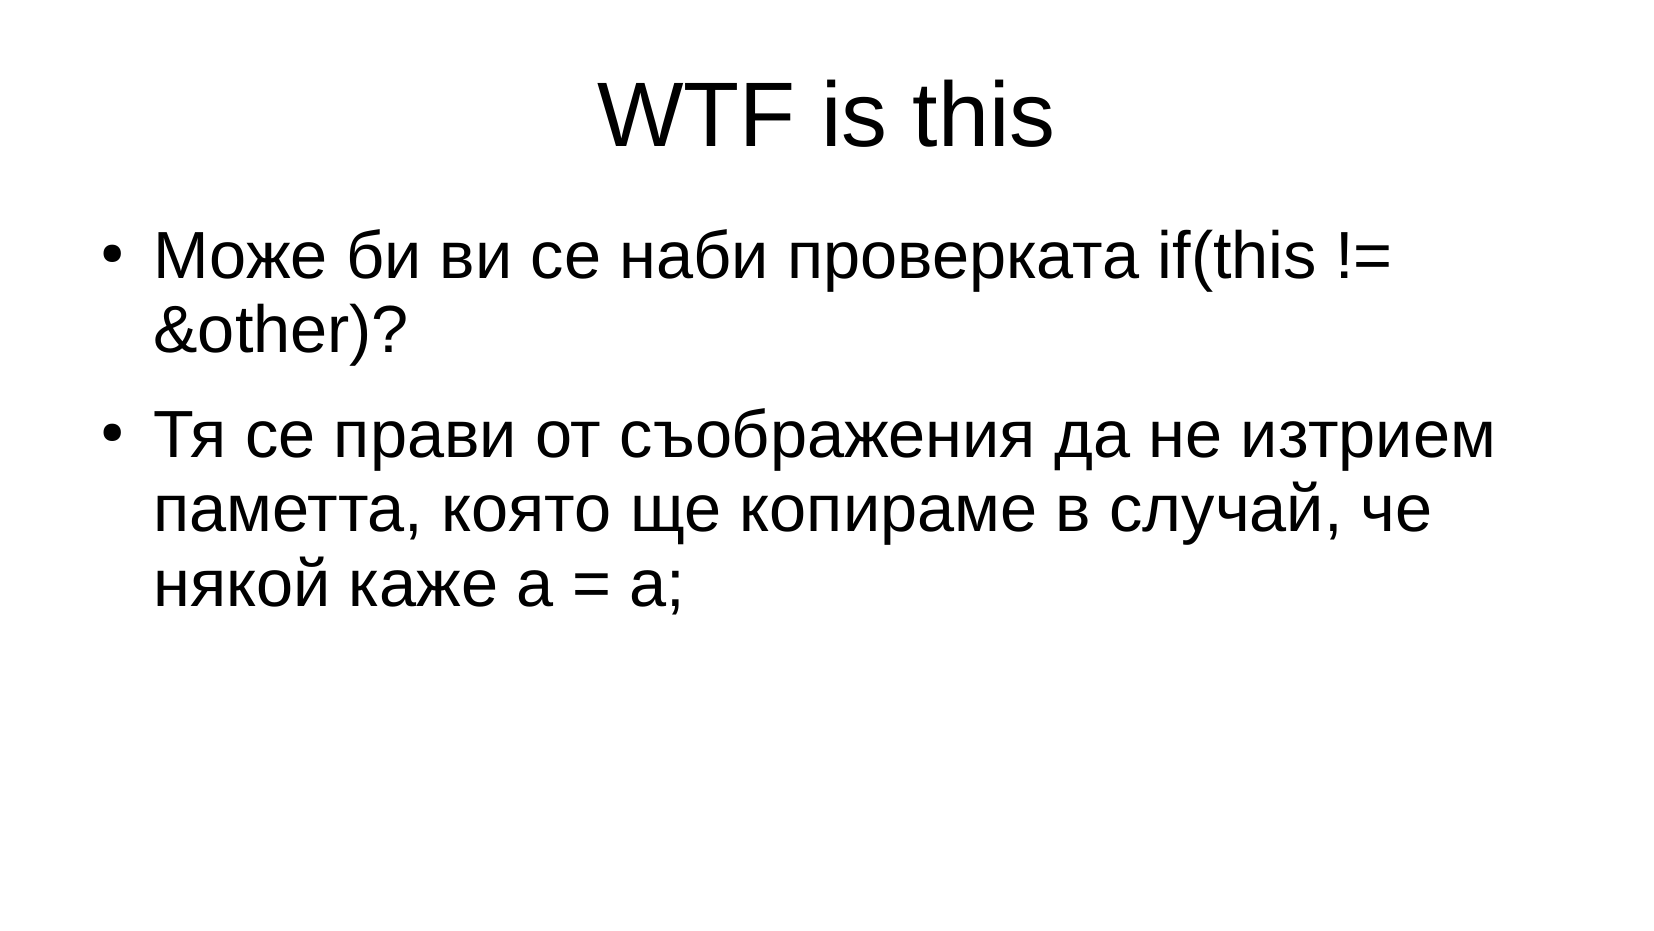

# WTF is this
Може би ви се наби проверката if(this != &other)?
Тя се прави от съображения да не изтрием паметта, която ще копираме в случай, че някой каже a = a;